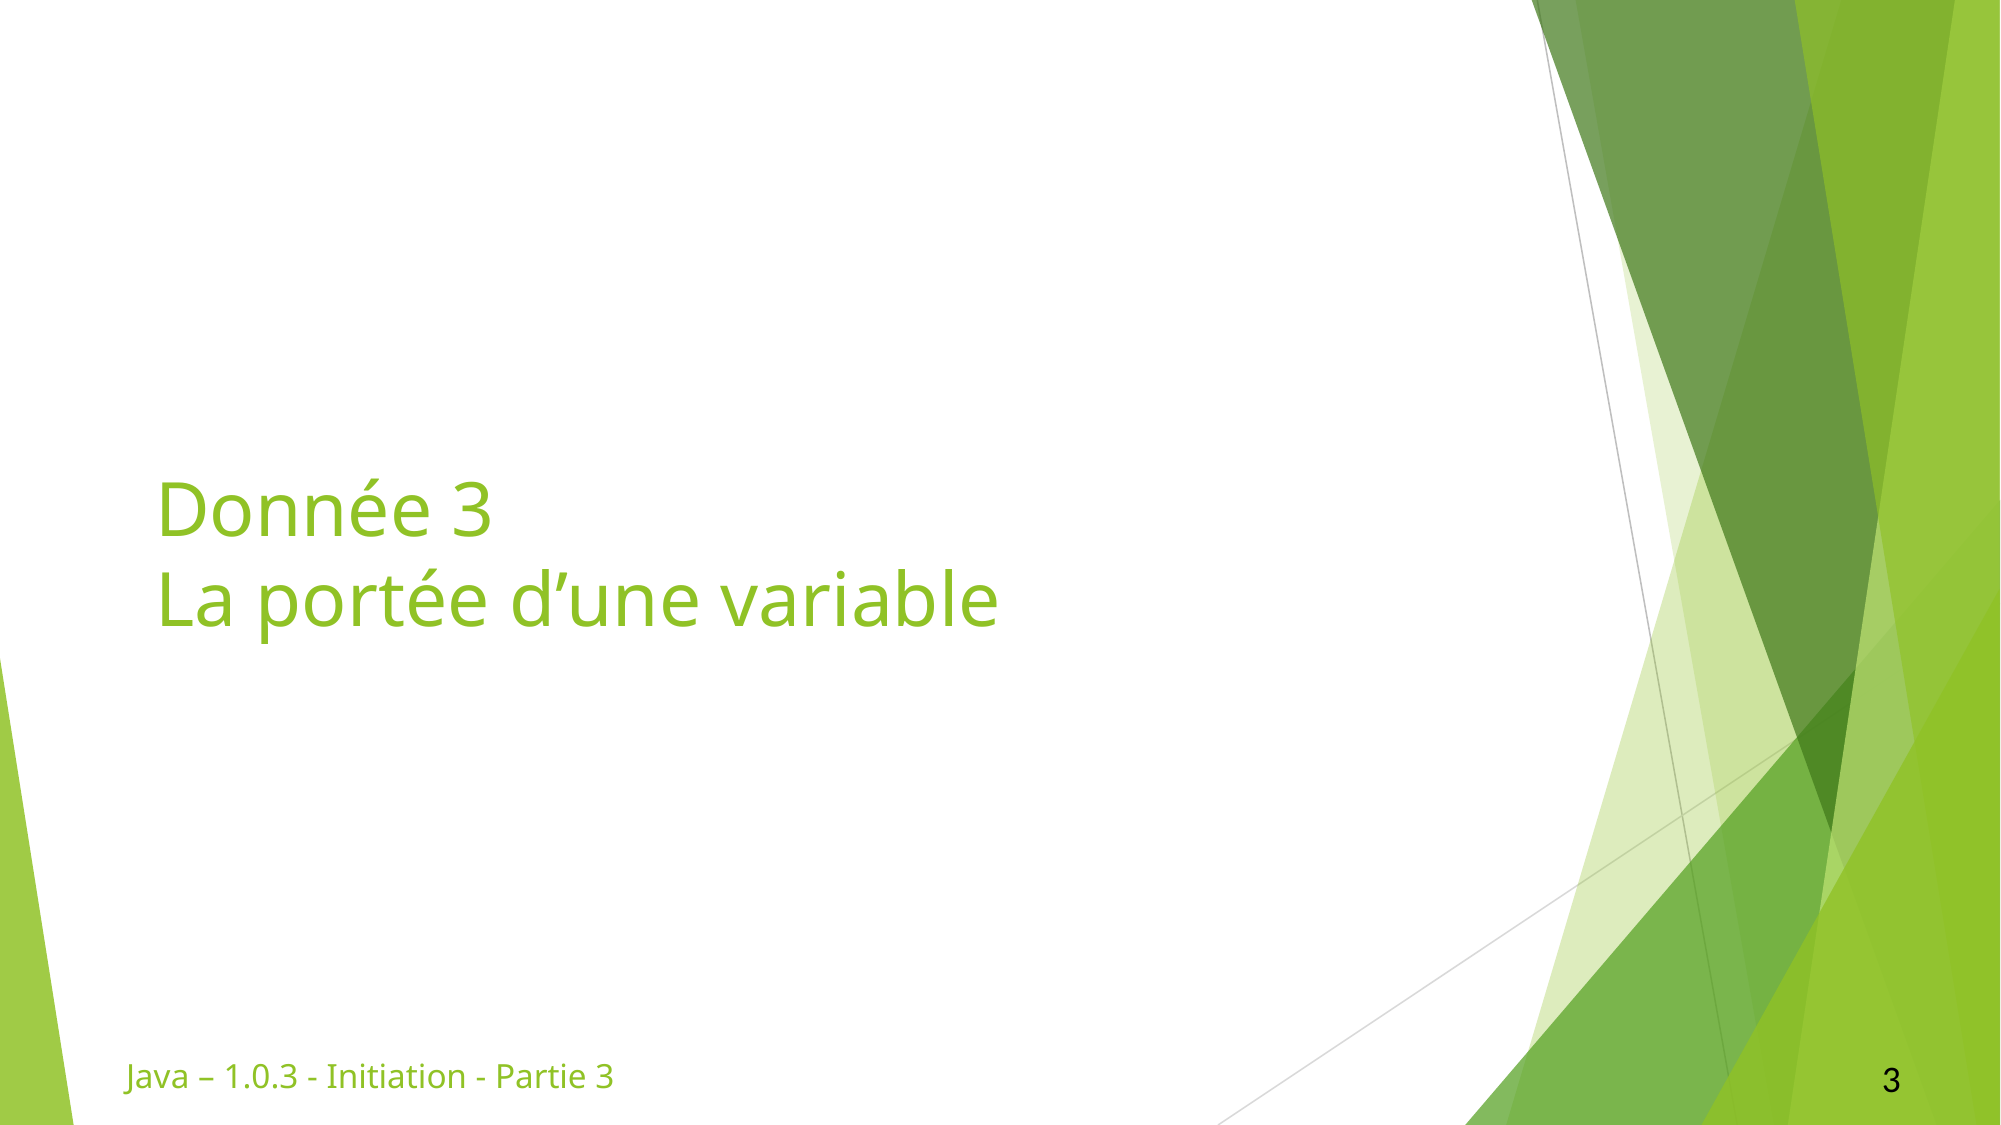

# Donnée 3 La portée d’une variable
Java – 1.0.3 - Initiation - Partie 3